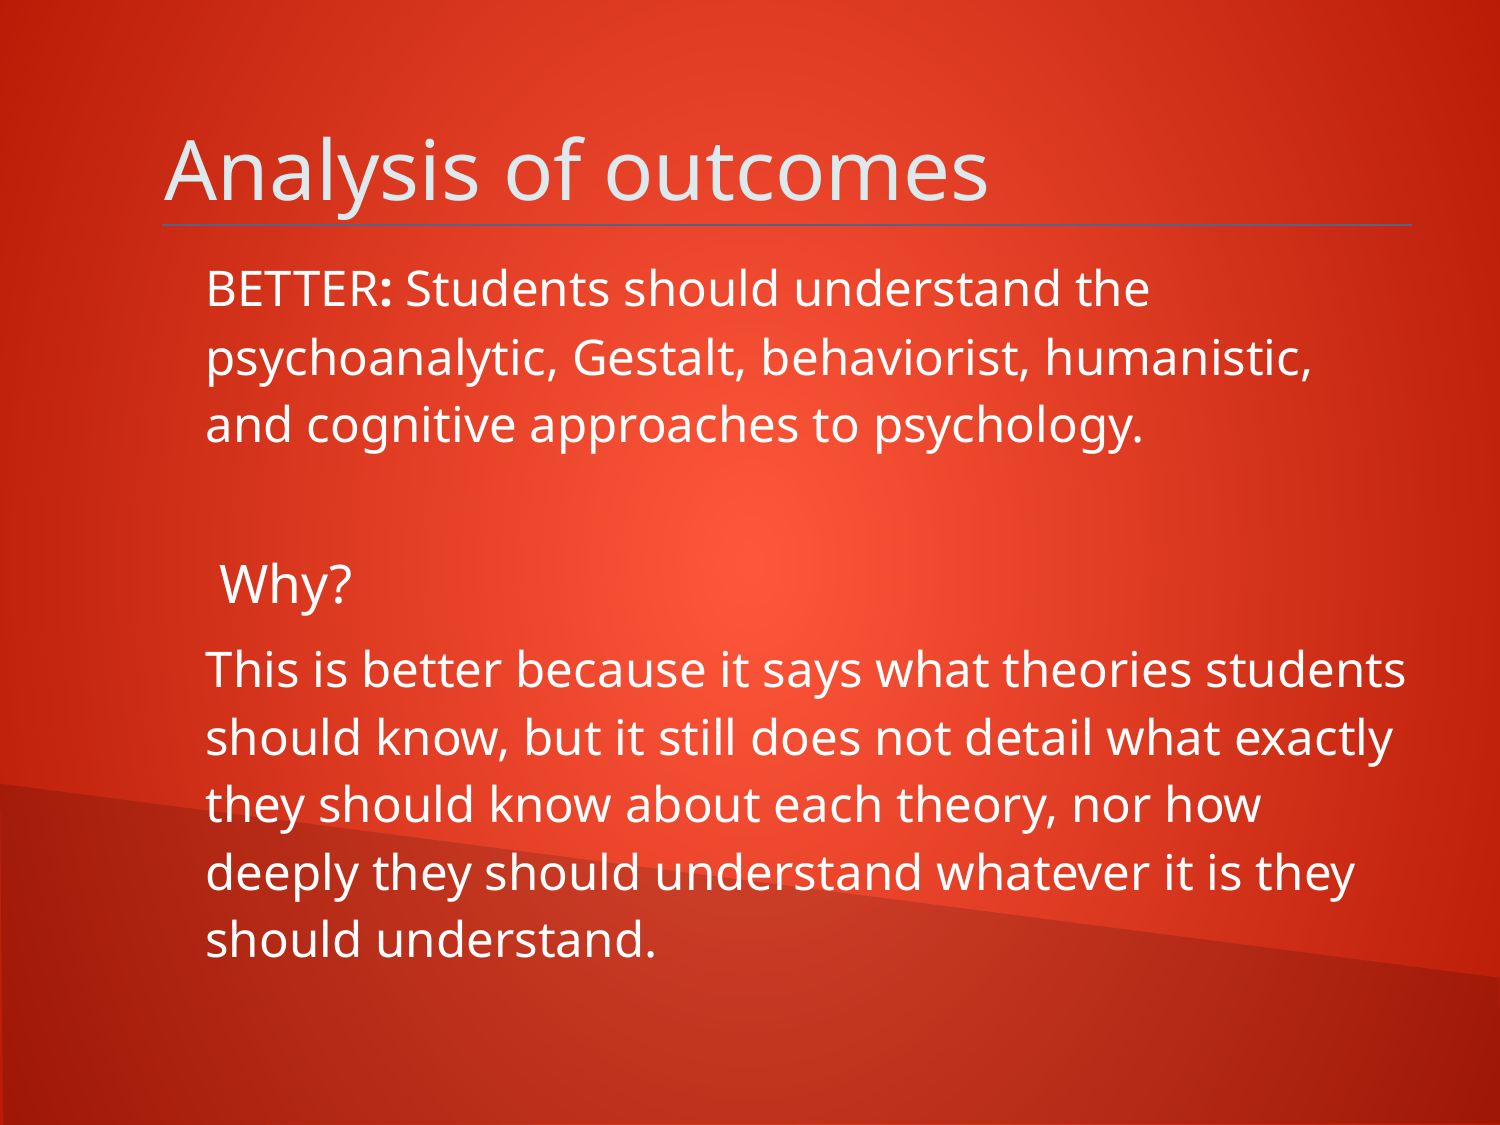

# Analysis of outcomes
	BETTER: Students should understand the psychoanalytic, Gestalt, behaviorist, humanistic, and cognitive approaches to psychology.
	 Why?
	This is better because it says what theories students should know, but it still does not detail what exactly they should know about each theory, nor how deeply they should understand whatever it is they should understand.